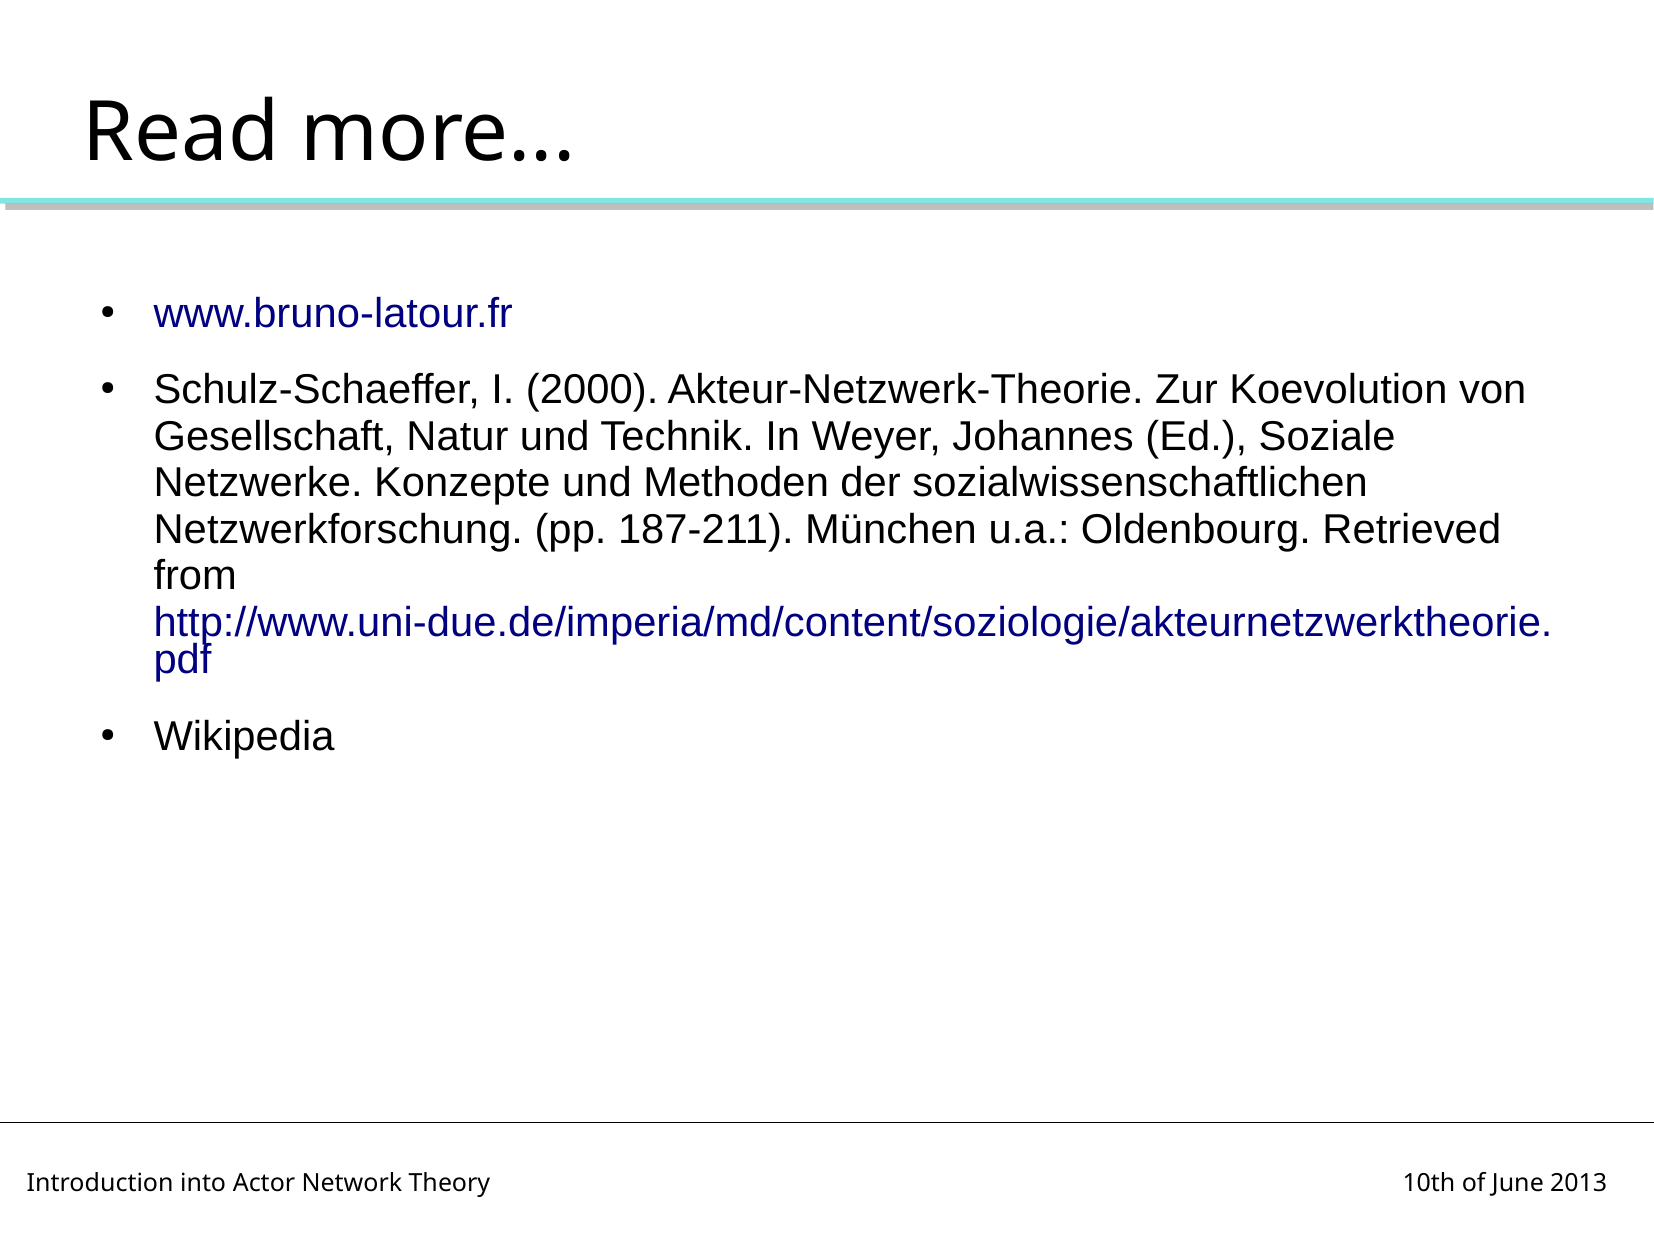

# Read more...
www.bruno-latour.fr
Schulz-Schaeffer, I. (2000). Akteur-Netzwerk-Theorie. Zur Koevolution von Gesellschaft, Natur und Technik. In Weyer, Johannes (Ed.), Soziale Netzwerke. Konzepte und Methoden der sozialwissenschaftlichen Netzwerkforschung. (pp. 187-211). München u.a.: Oldenbourg. Retrieved from http://www.uni-due.de/imperia/md/content/soziologie/akteurnetzwerktheorie.pdf
Wikipedia
Introduction into Actor Network Theory
10th of June 2013